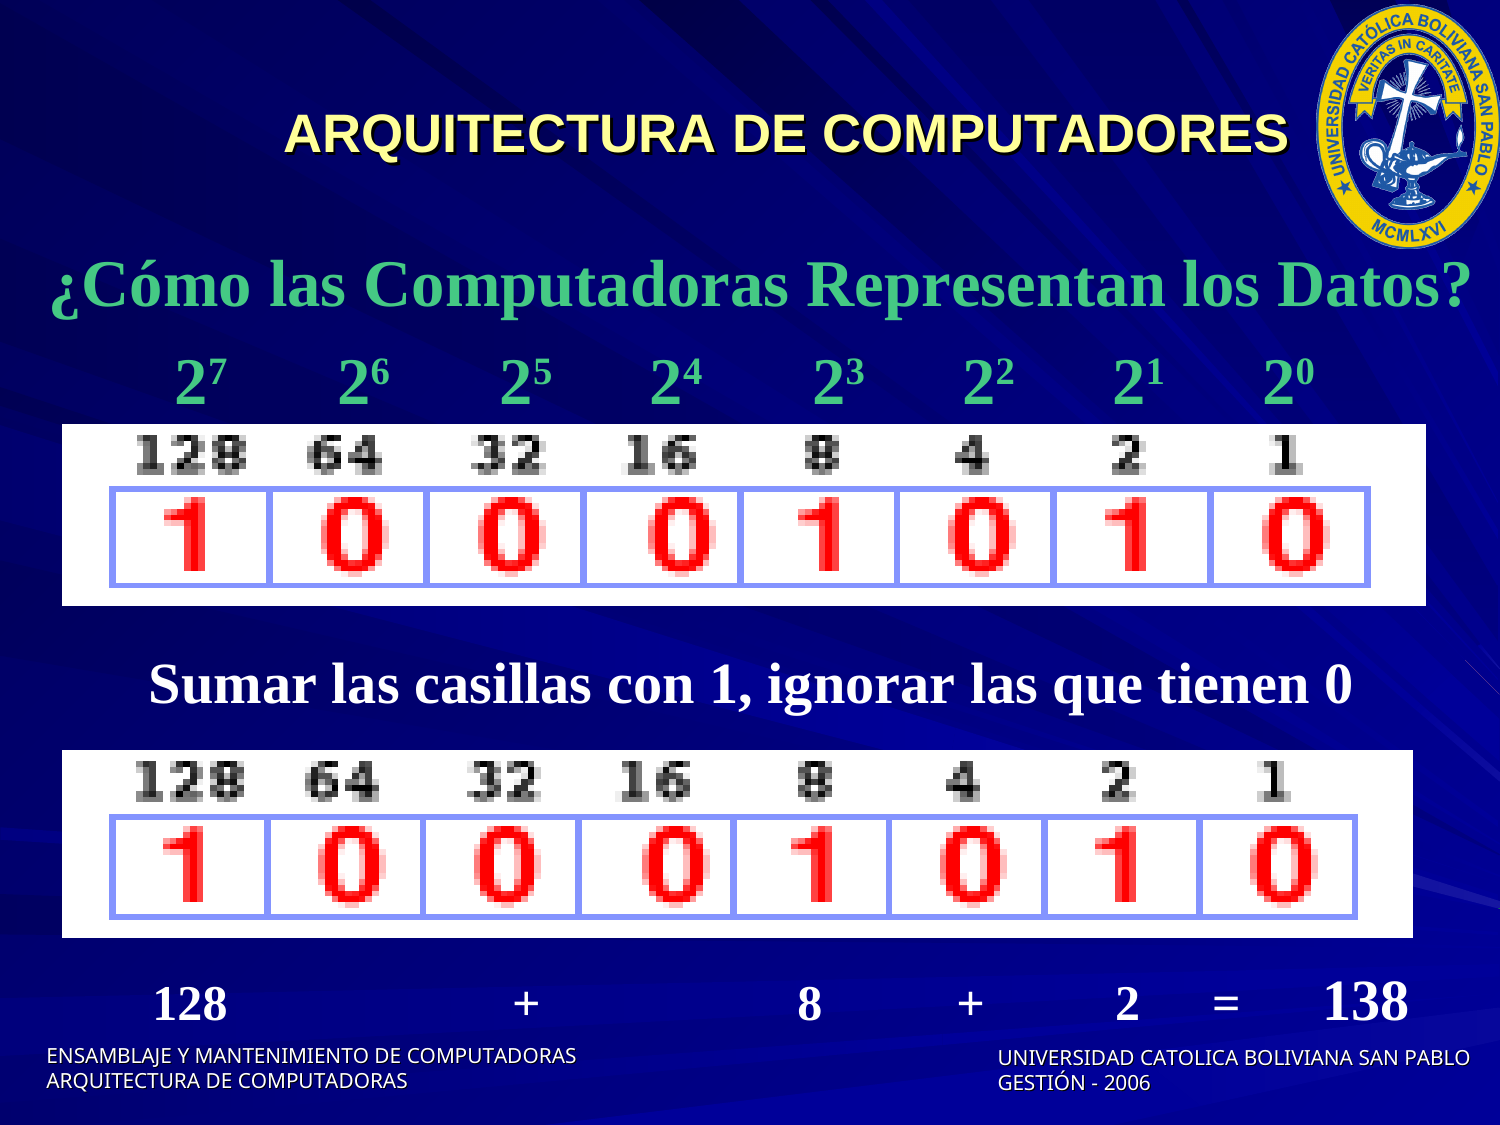

ARQUITECTURA DE COMPUTADORES
 ¿Cómo las Computadoras Representan los Datos?
27
26
25
24
23
22
21
20
Sumar las casillas con 1, ignorar las que tienen 0
138
128
+
8
+
2
=